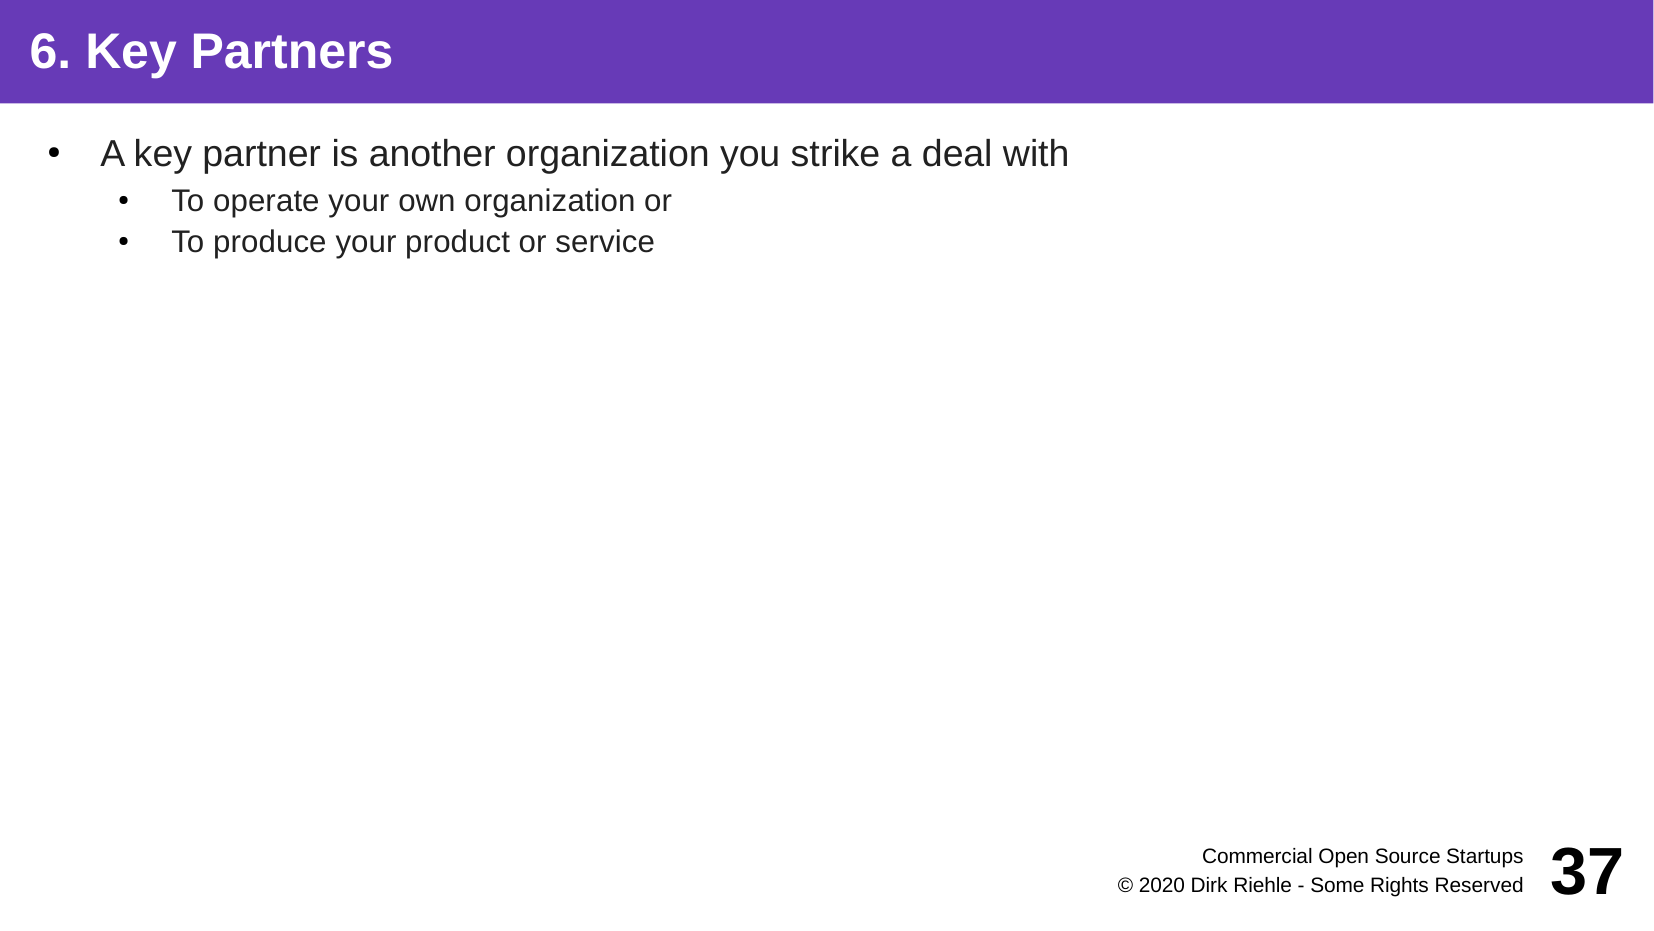

# 6. Key Partners
A key partner is another organization you strike a deal with
To operate your own organization or
To produce your product or service
Commercial Open Source Startups
37
© 2020 Dirk Riehle - Some Rights Reserved